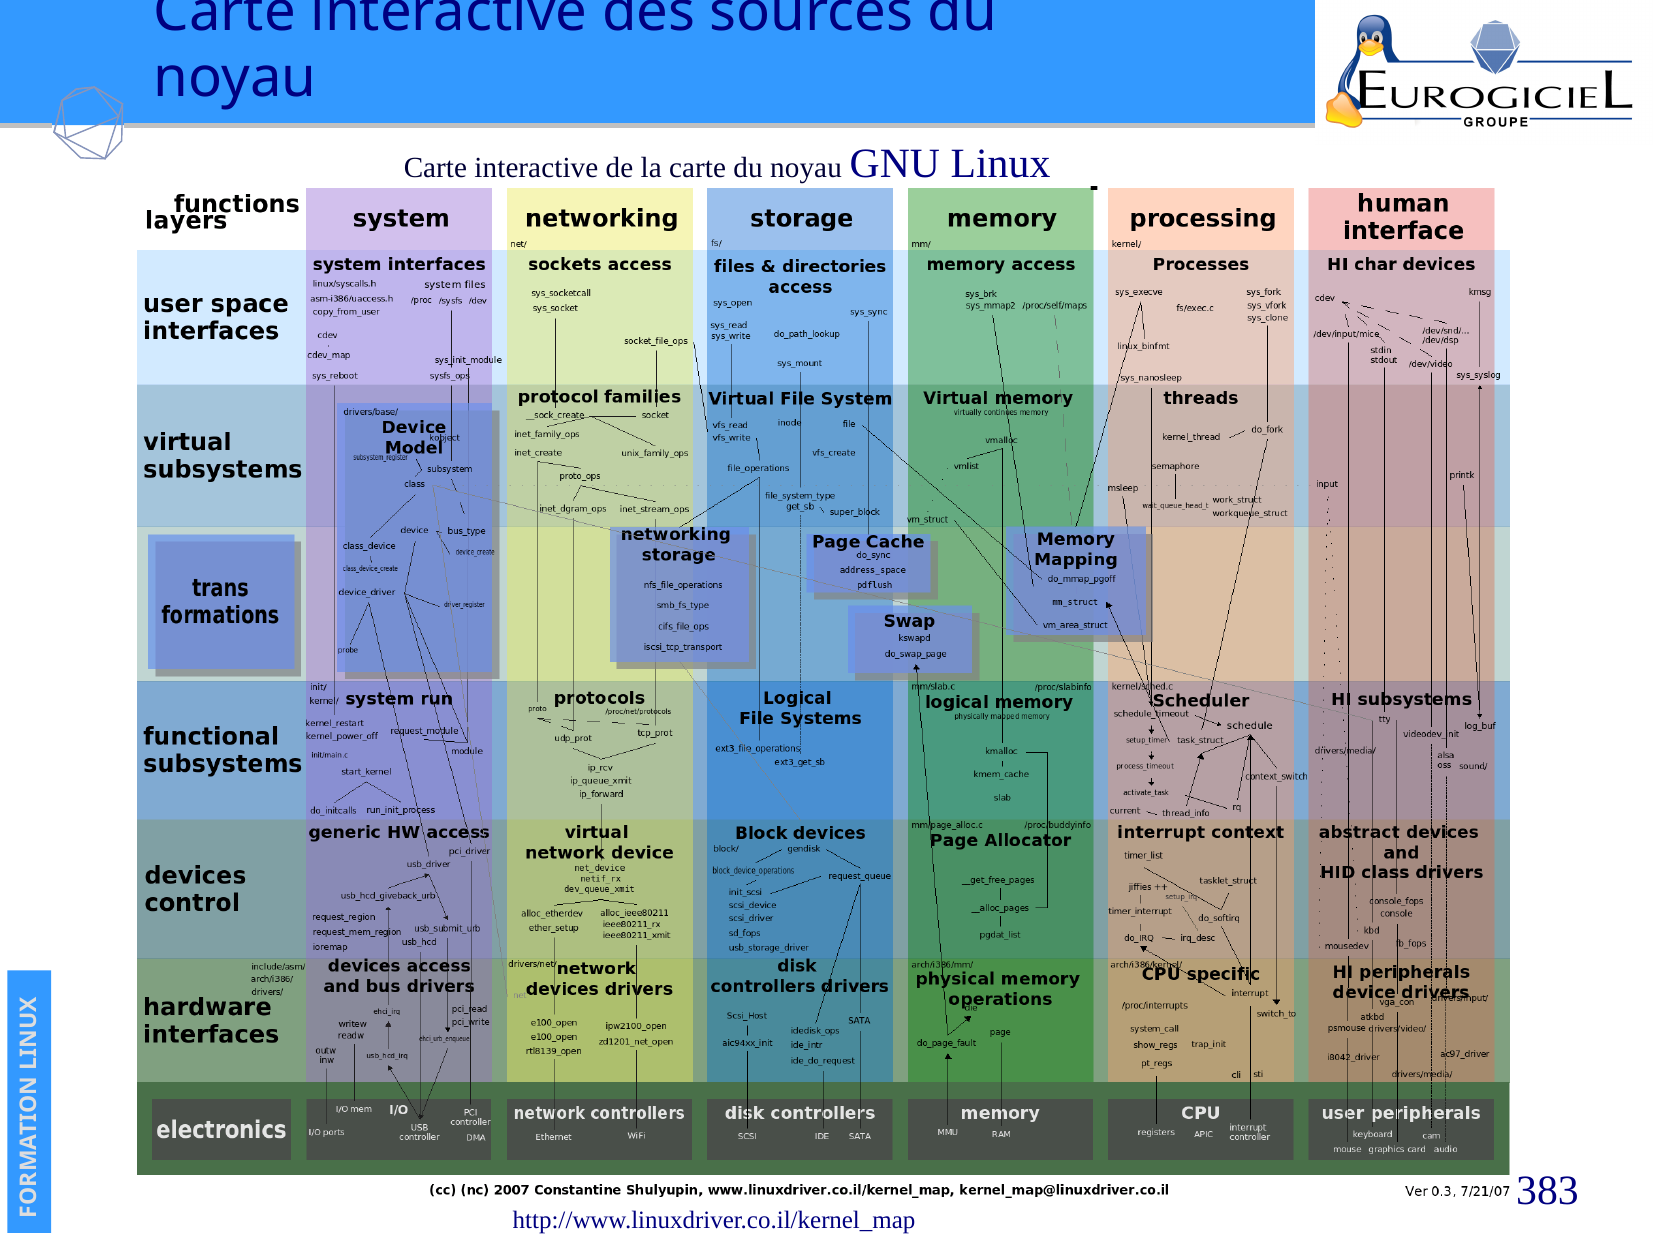

# Carte interactive des sources du noyau
Carte interactive de la carte du noyau GNU Linux
 http://www.linuxdriver.co.il/kernel_map